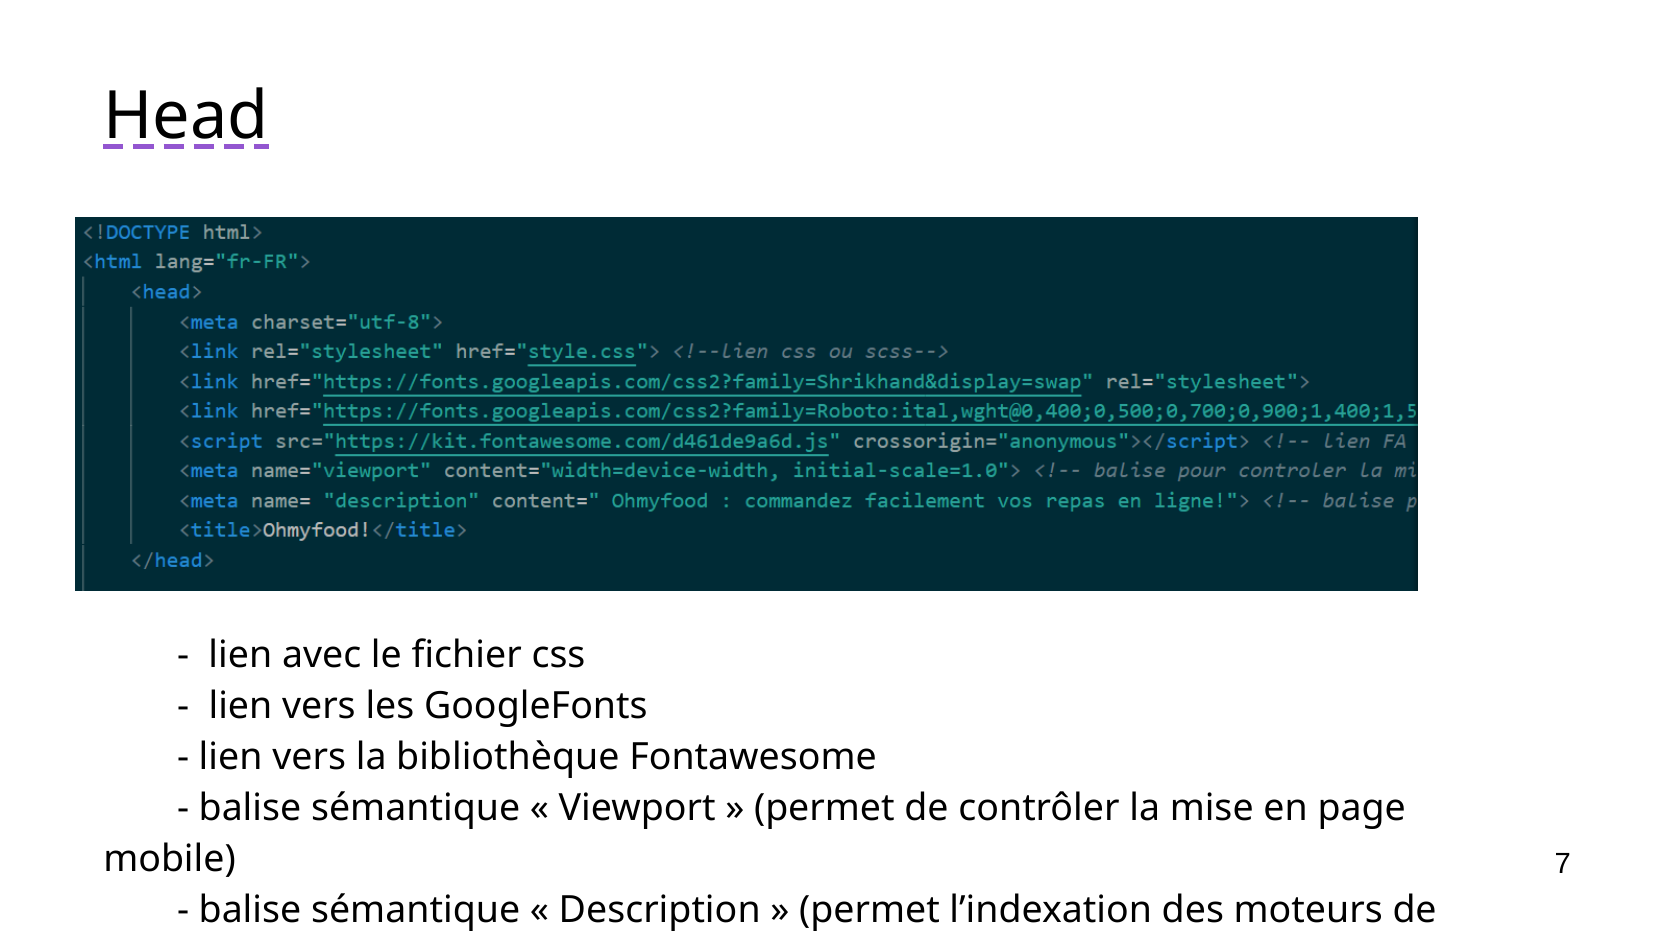

Head
	- lien avec le fichier css
	- lien vers les GoogleFonts
	- lien vers la bibliothèque Fontawesome
	- balise sémantique « Viewport » (permet de contrôler la mise en page mobile)
	- balise sémantique « Description » (permet l’indexation des moteurs de recherche)
7